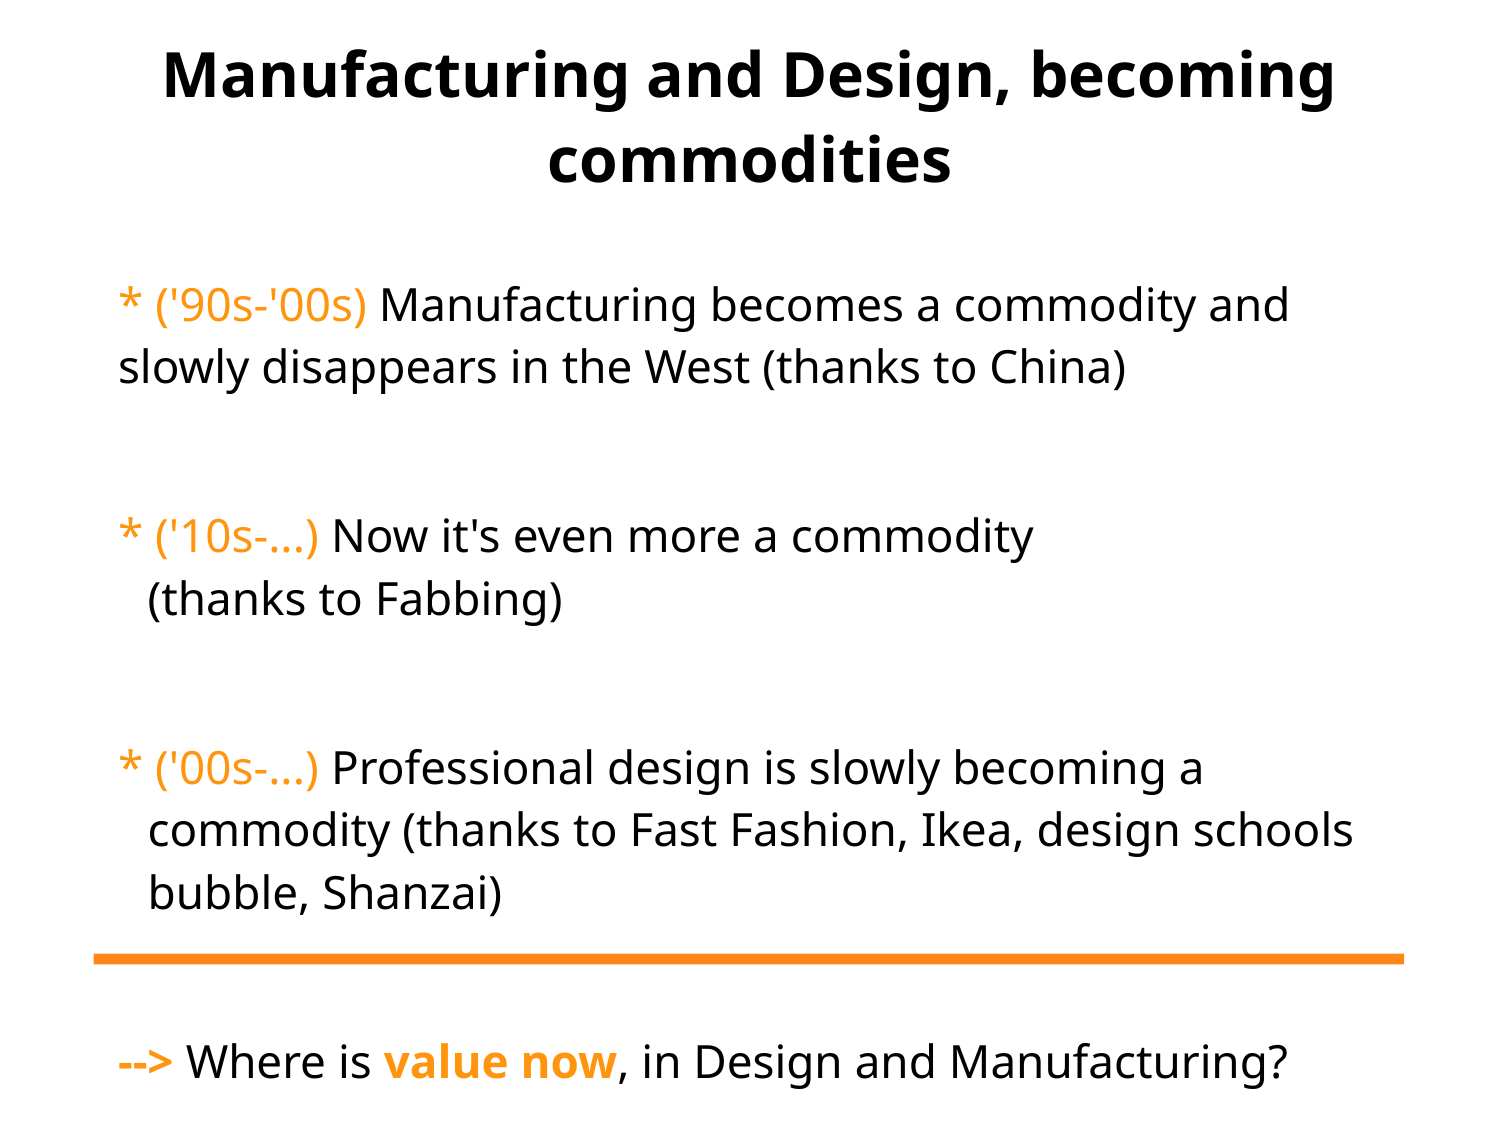

# Manufacturing and Design, becoming commodities
* ('90s-'00s) Manufacturing becomes a commodity and slowly disappears in the West (thanks to China)
* ('10s-...) Now it's even more a commodity
(thanks to Fabbing)
* ('00s-...) Professional design is slowly becoming a commodity (thanks to Fast Fashion, Ikea, design schools bubble, Shanzai)
--> Where is value now, in Design and Manufacturing?